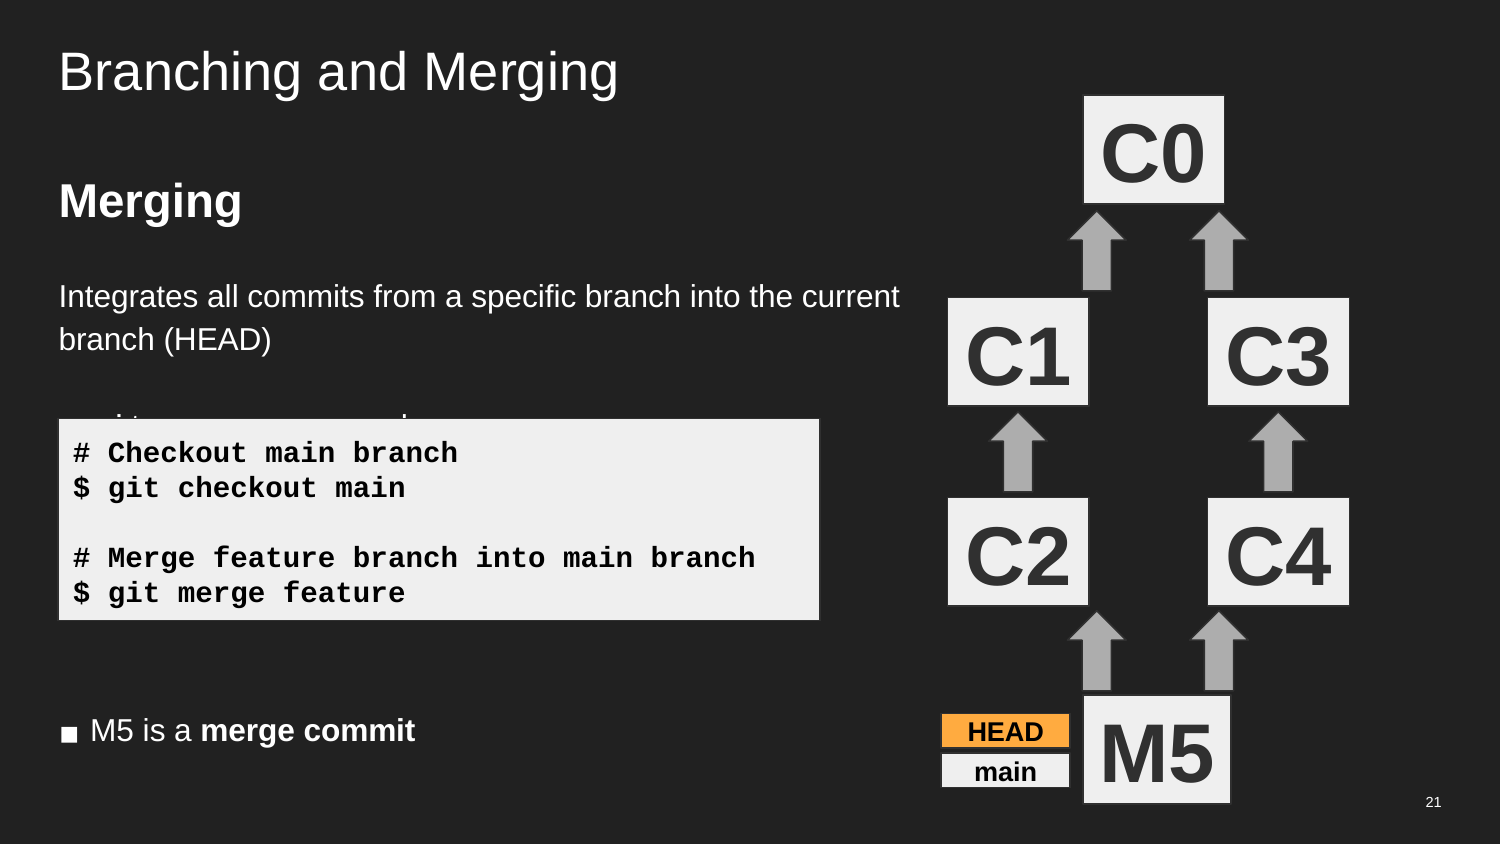

Branching and Merging
C0
# Merging
Integrates all commits from a specific branch into the current branch (HEAD)
git merge command
M5 is a merge commit
C1
C3
# Checkout main branch
$ git checkout main
# Merge feature branch into main branch
$ git merge feature
C2
C4
M5
HEAD
main